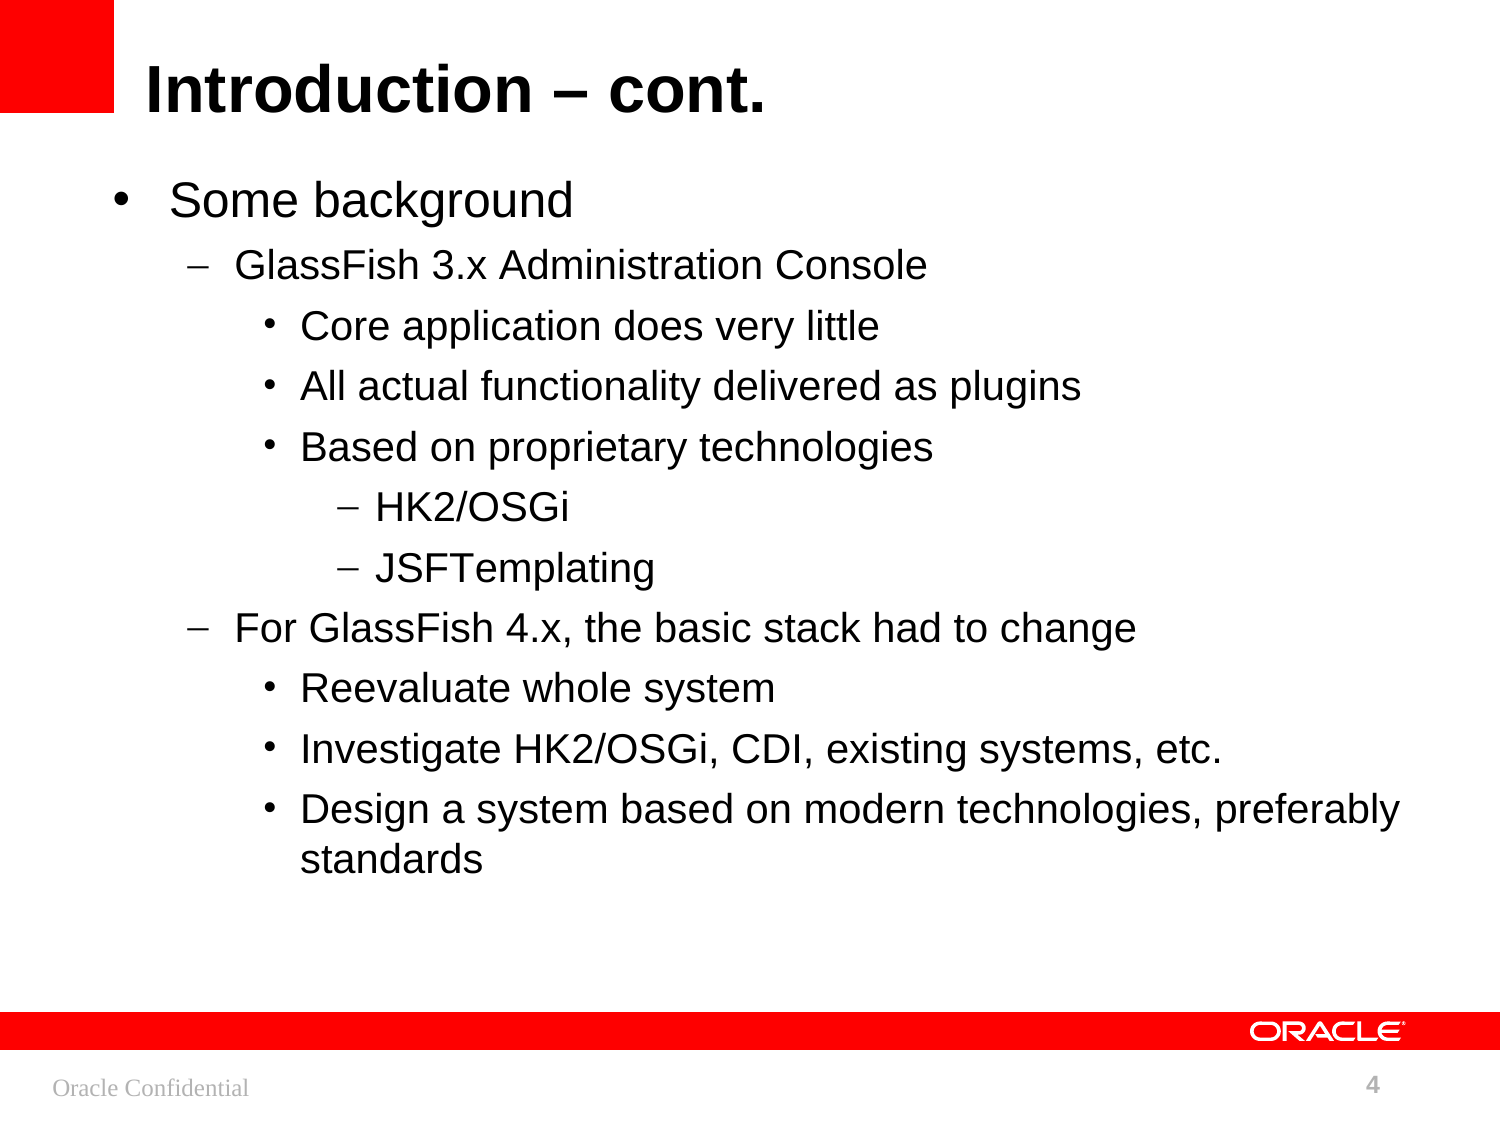

# Introduction – cont.
Some background
GlassFish 3.x Administration Console
Core application does very little
All actual functionality delivered as plugins
Based on proprietary technologies
HK2/OSGi
JSFTemplating
For GlassFish 4.x, the basic stack had to change
Reevaluate whole system
Investigate HK2/OSGi, CDI, existing systems, etc.
Design a system based on modern technologies, preferably standards